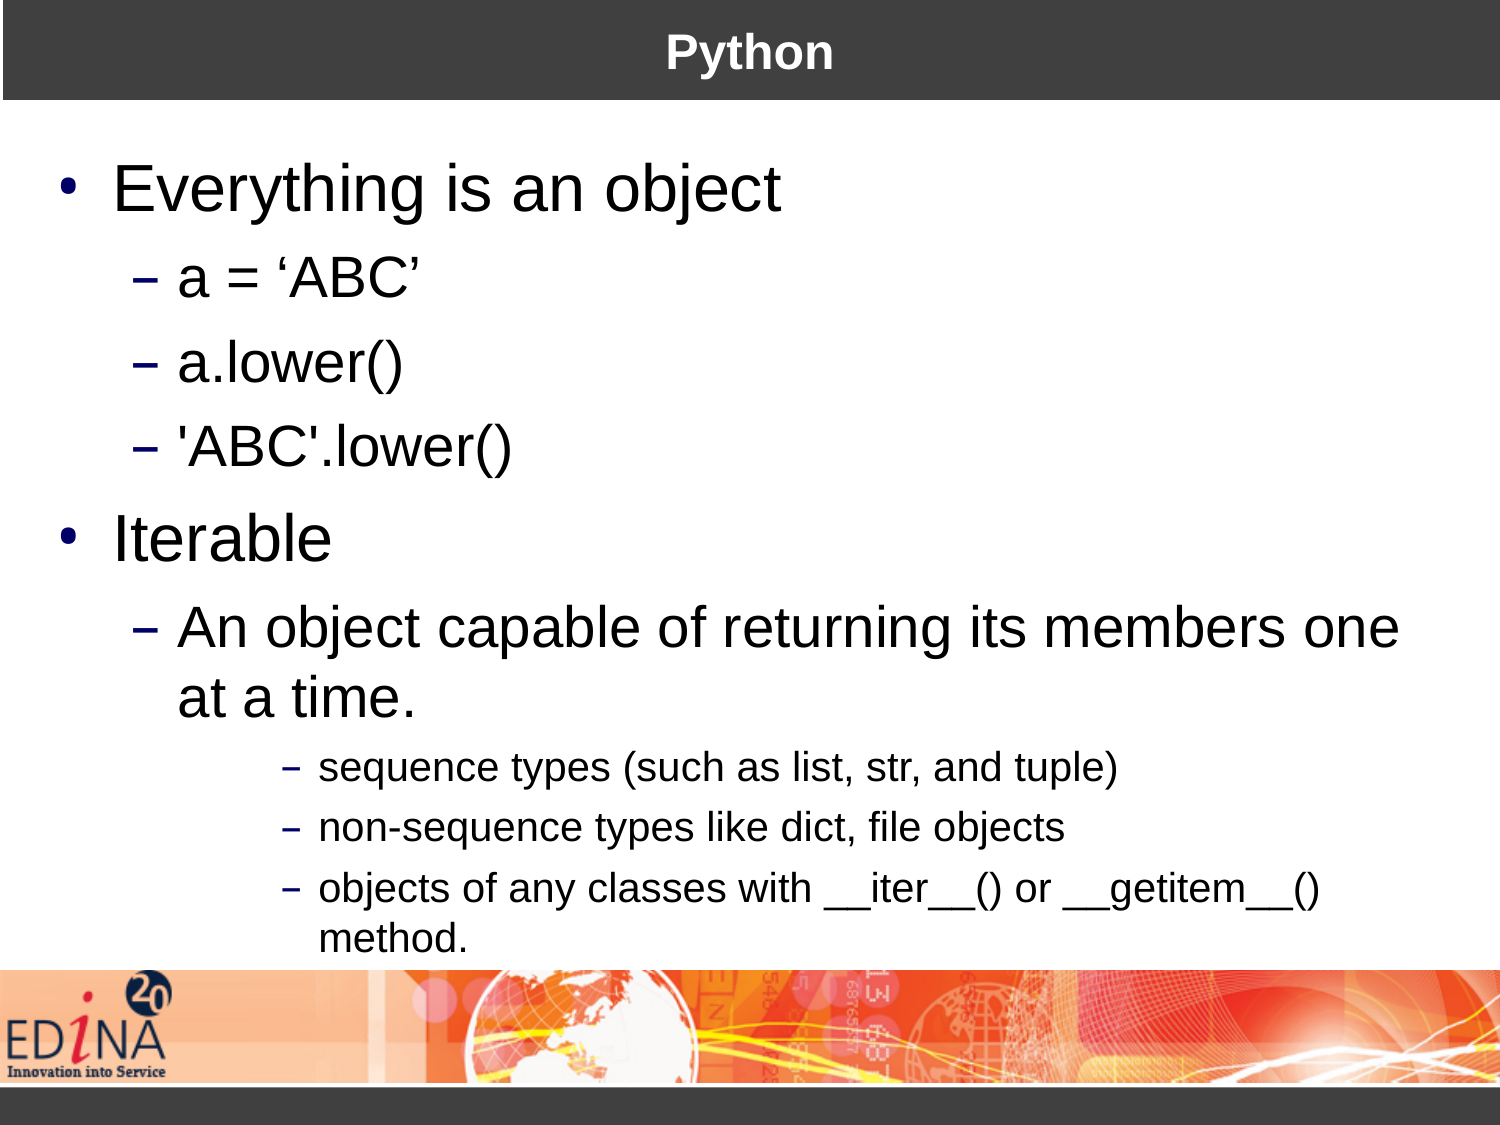

# Python
Everything is an object
a = ‘ABC’
a.lower()
'ABC'.lower()
Iterable
An object capable of returning its members one at a time.
sequence types (such as list, str, and tuple)
non-sequence types like dict, file objects
objects of any classes with __iter__() or __getitem__() method.